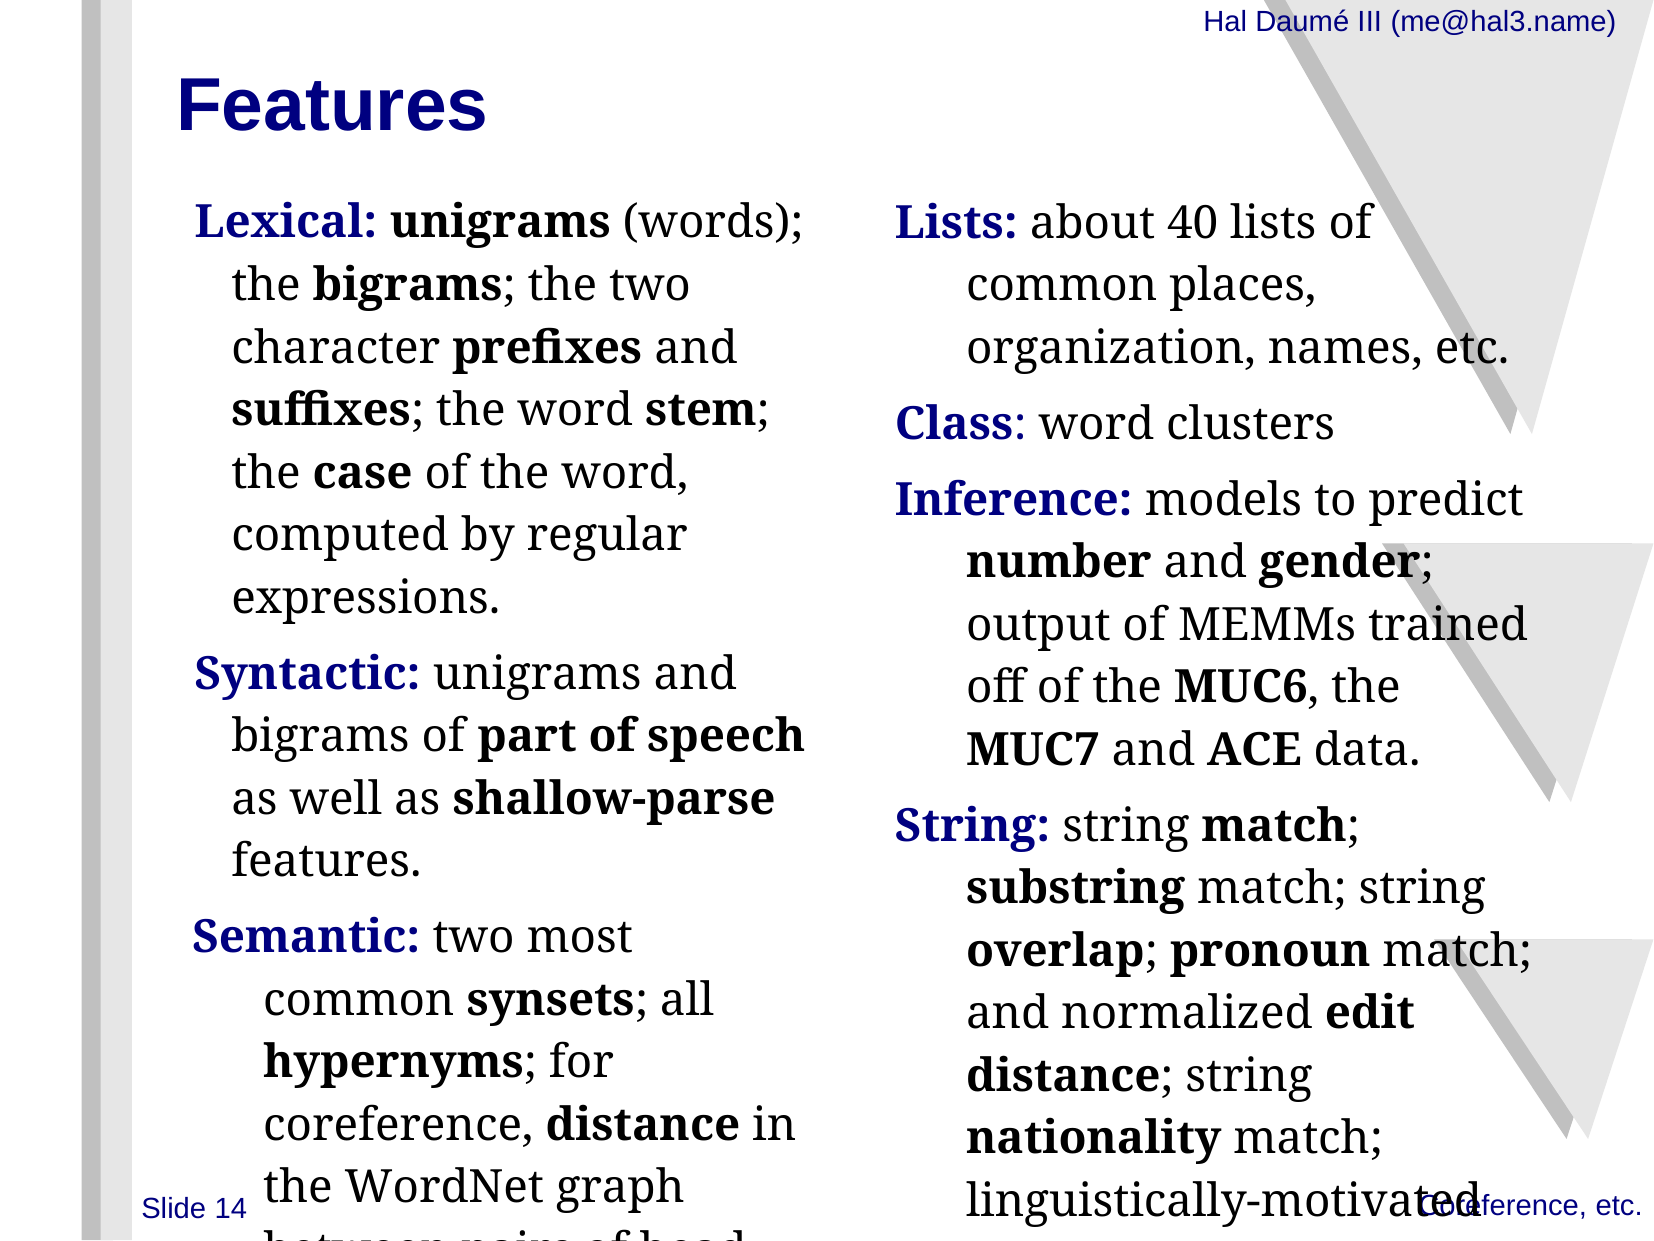

# Features
Lexical: unigrams (words); the bigrams; the two character prefixes and suffixes; the word stem; the case of the word, computed by regular expressions.
Syntactic: unigrams and bigrams of part of speech as well as shallow-parse features.
Semantic: two most common synsets; all hypernyms; for coreference, distance in the WordNet graph between pairs of head words whether one is a part of the other; synset and hypernym information of the preceding and following verbs.
Lists: about 40 lists of common places, organization, names, etc.
Class: word clusters
Inference: models to predict number and gender; output of MEMMs trained off of the MUC6, the MUC7 and ACE data.
String: string match; substring match; string overlap; pronoun match; and normalized edit distance; string nationality match; linguistically-motivated string edit distance; Jaro distance; acronym match.